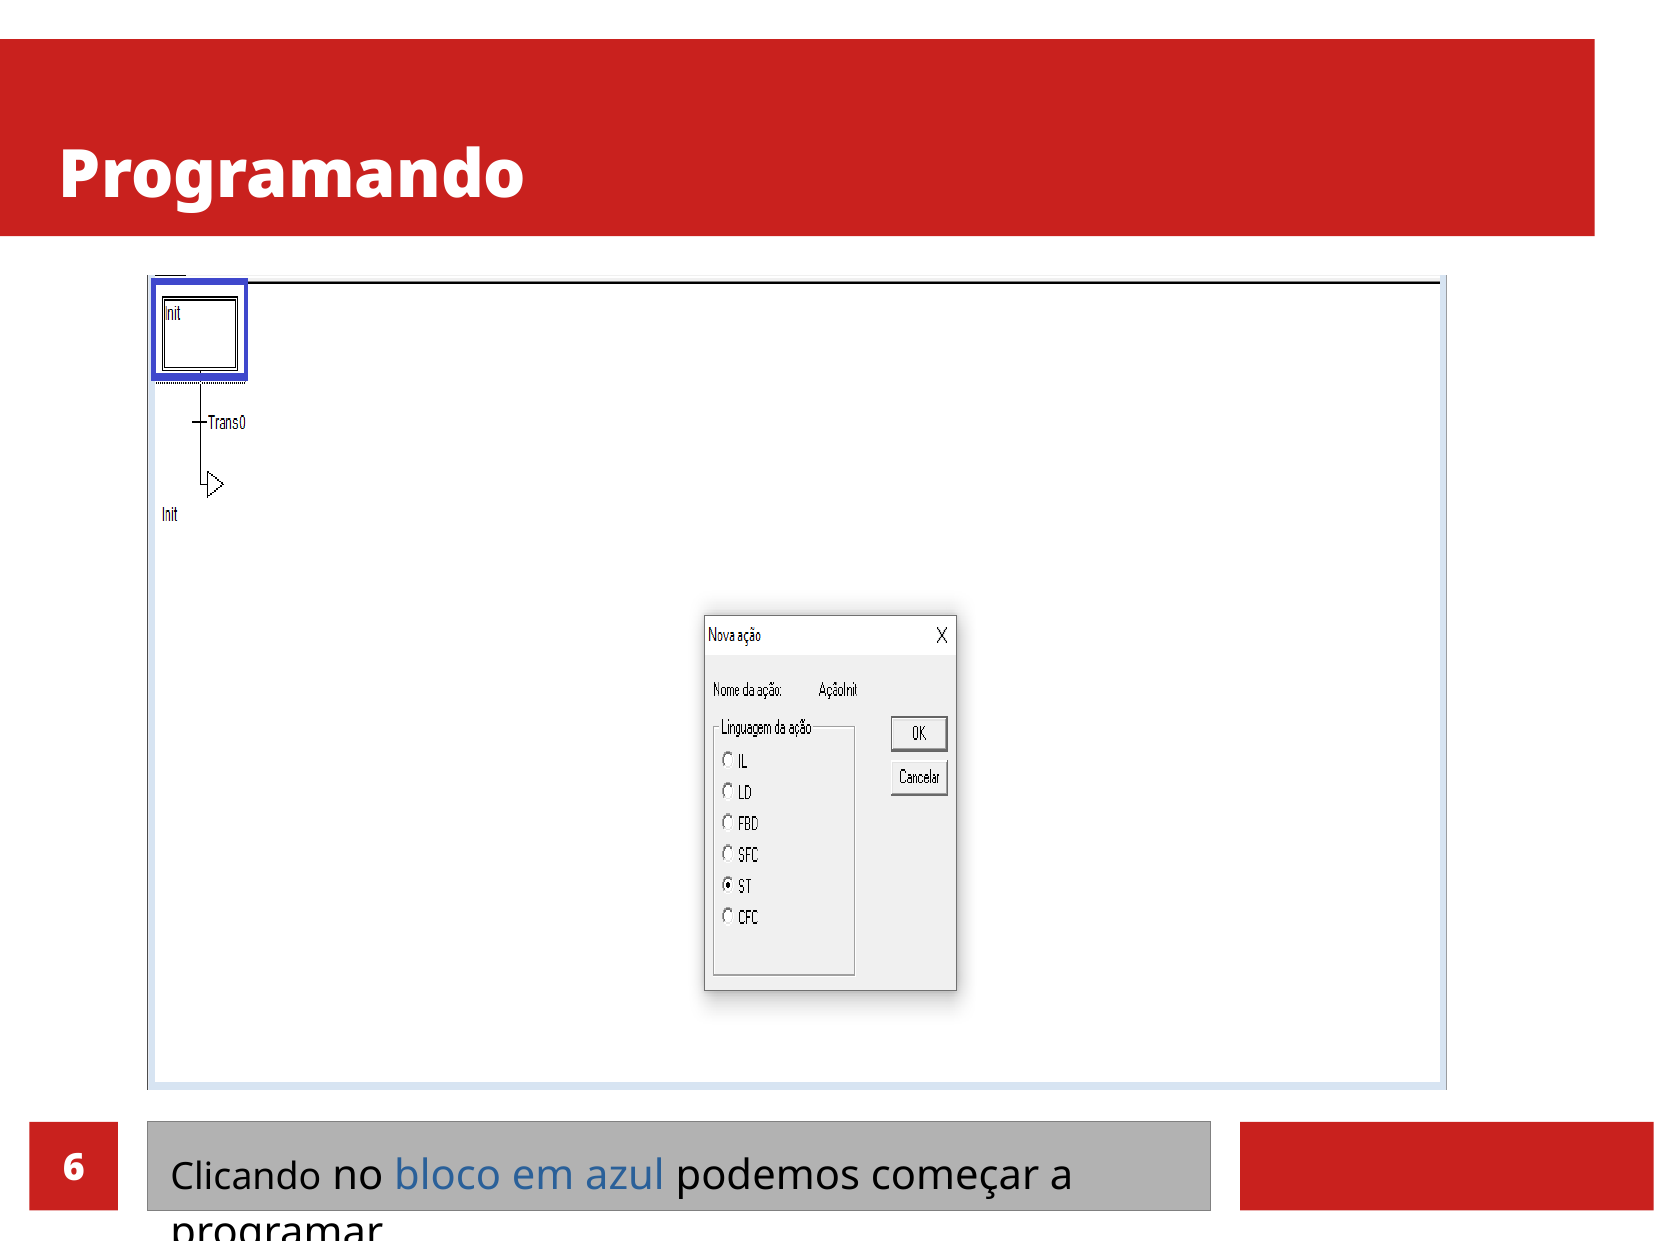

# Programando
6
Clicando no bloco em azul podemos começar a programar